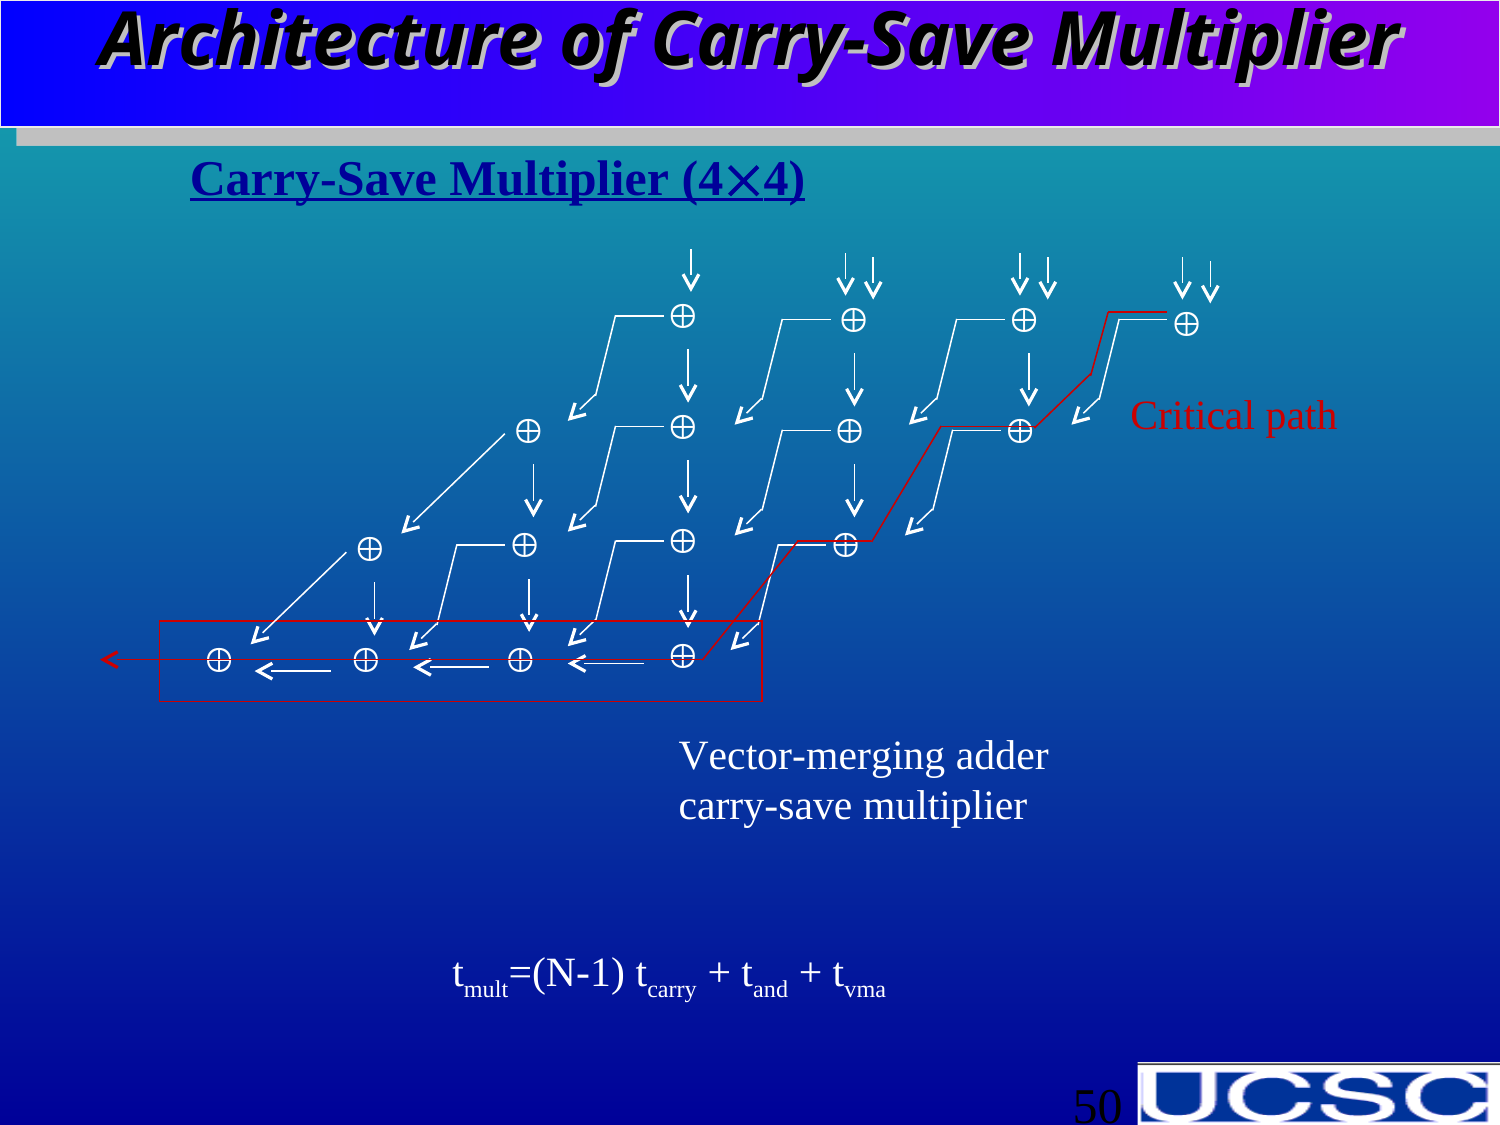

Architecture of Carry-Save Multiplier
Carry-Save Multiplier (44)




Critical path












Vector-merging adder
carry-save multiplier
tmult=(N-1) tcarry + tand + tvma
50